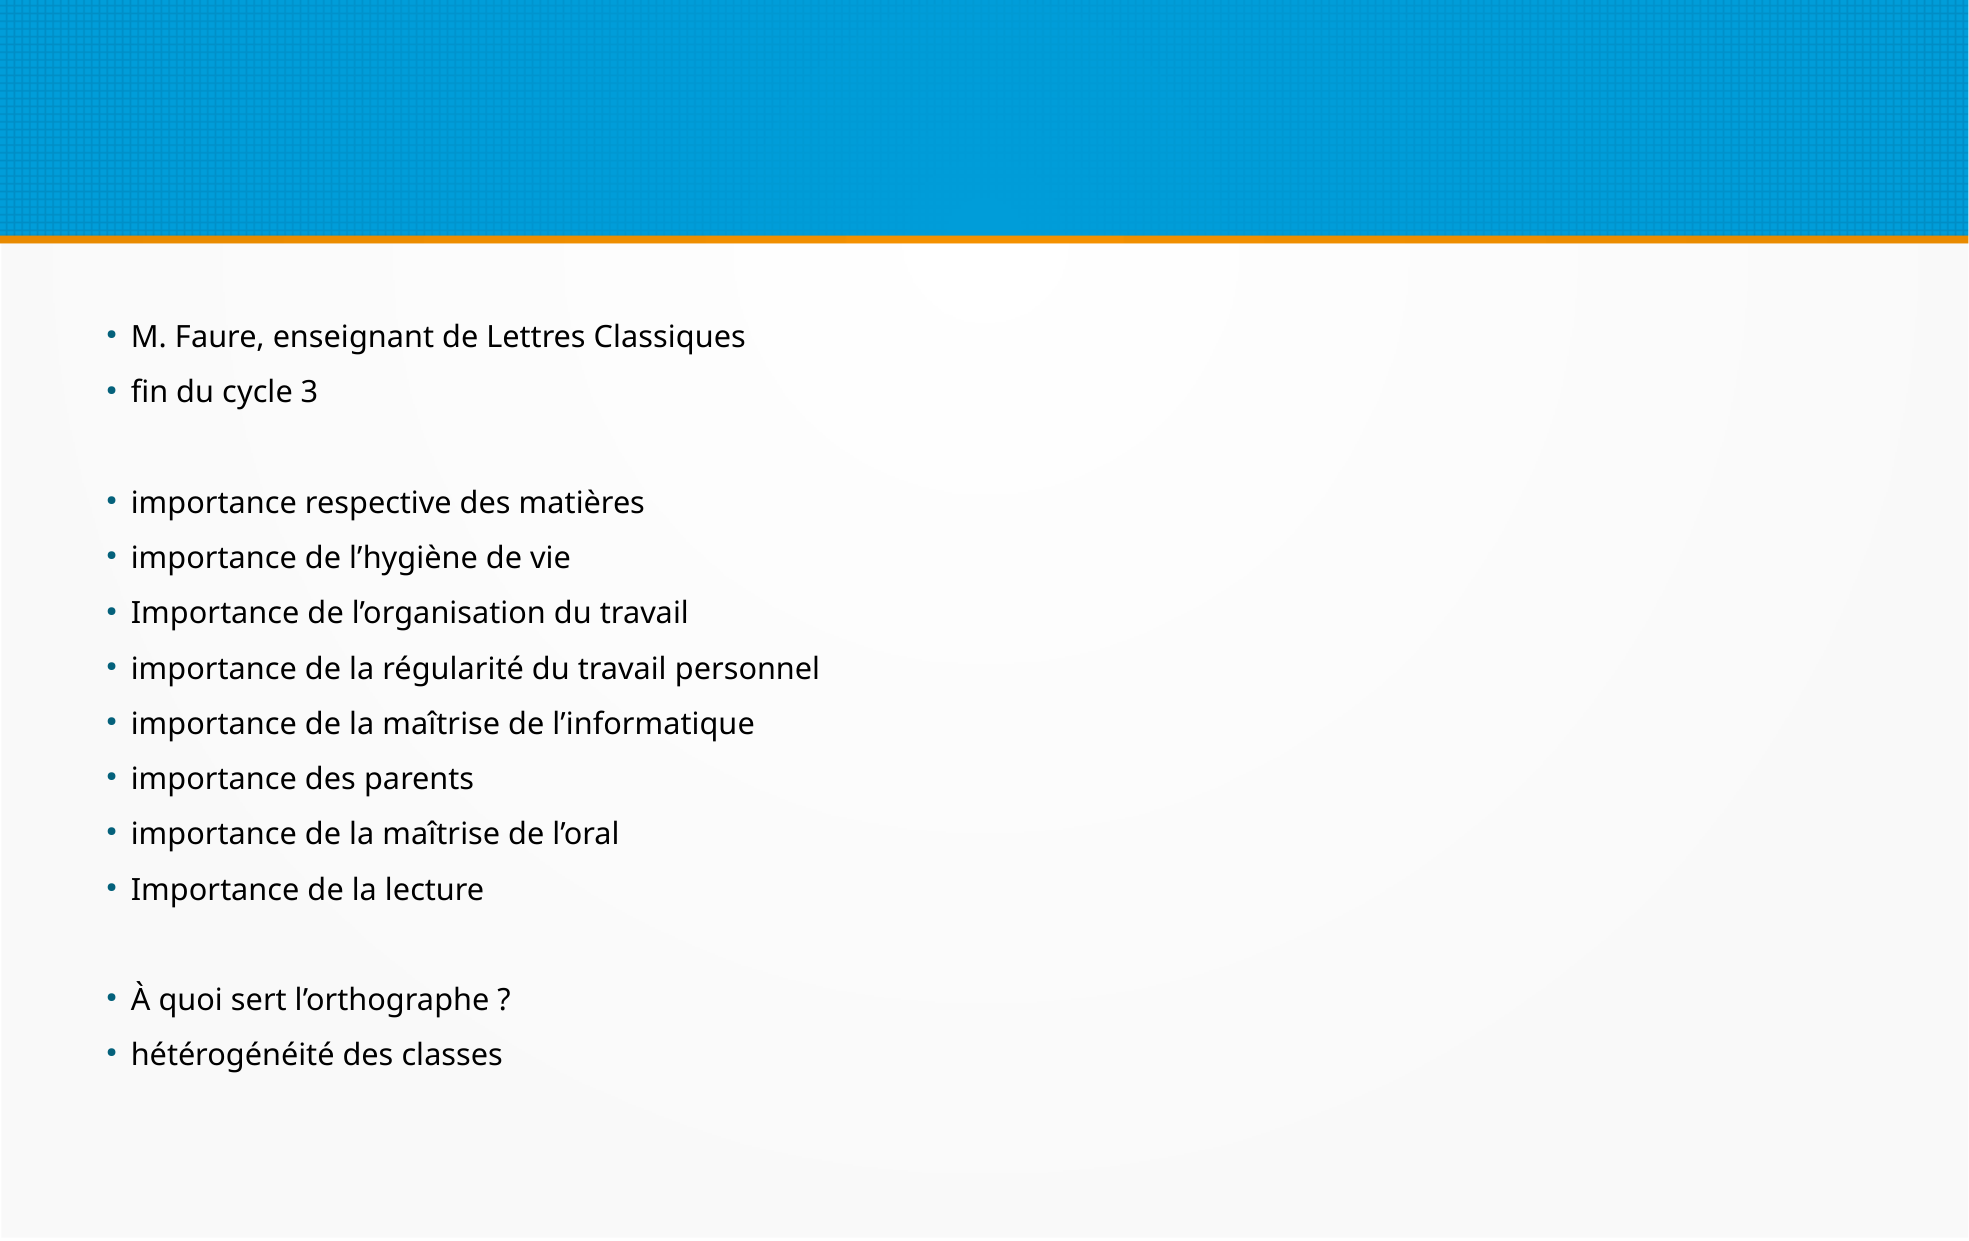

#
M. Faure, enseignant de Lettres Classiques
fin du cycle 3
importance respective des matières
importance de l’hygiène de vie
Importance de l’organisation du travail
importance de la régularité du travail personnel
importance de la maîtrise de l’informatique
importance des parents
importance de la maîtrise de l’oral
Importance de la lecture
À quoi sert l’orthographe ?
hétérogénéité des classes